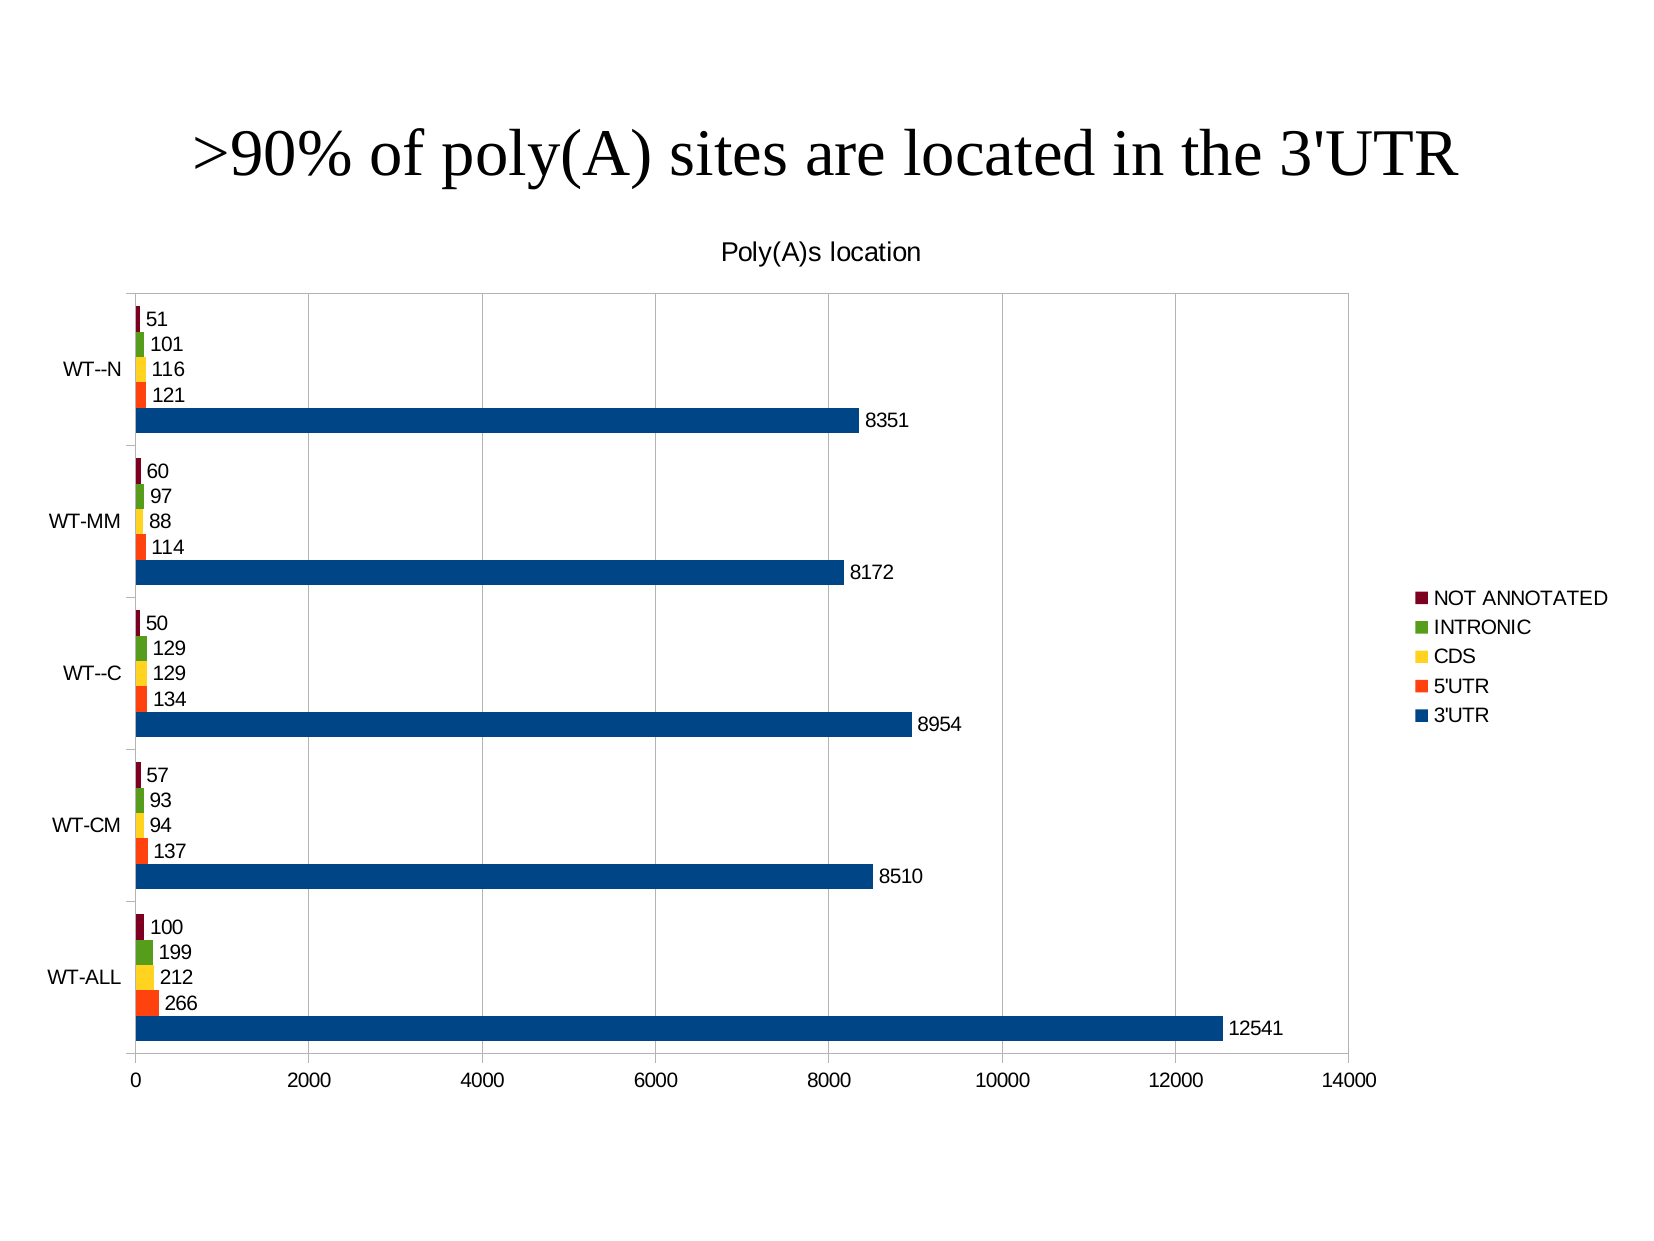

# >90% of poly(A) sites are located in the 3'UTR
### Chart: Poly(A)s location
| Category | 3'UTR | 5'UTR | CDS | INTRONIC | NOT ANNOTATED |
|---|---|---|---|---|---|
| WT-ALL | 12541.0 | 266.0 | 212.0 | 199.0 | 100.0 |
| WT-CM | 8510.0 | 137.0 | 94.0 | 93.0 | 57.0 |
| WT--C | 8954.0 | 134.0 | 129.0 | 129.0 | 50.0 |
| WT-MM | 8172.0 | 114.0 | 88.0 | 97.0 | 60.0 |
| WT--N | 8351.0 | 121.0 | 116.0 | 101.0 | 51.0 |